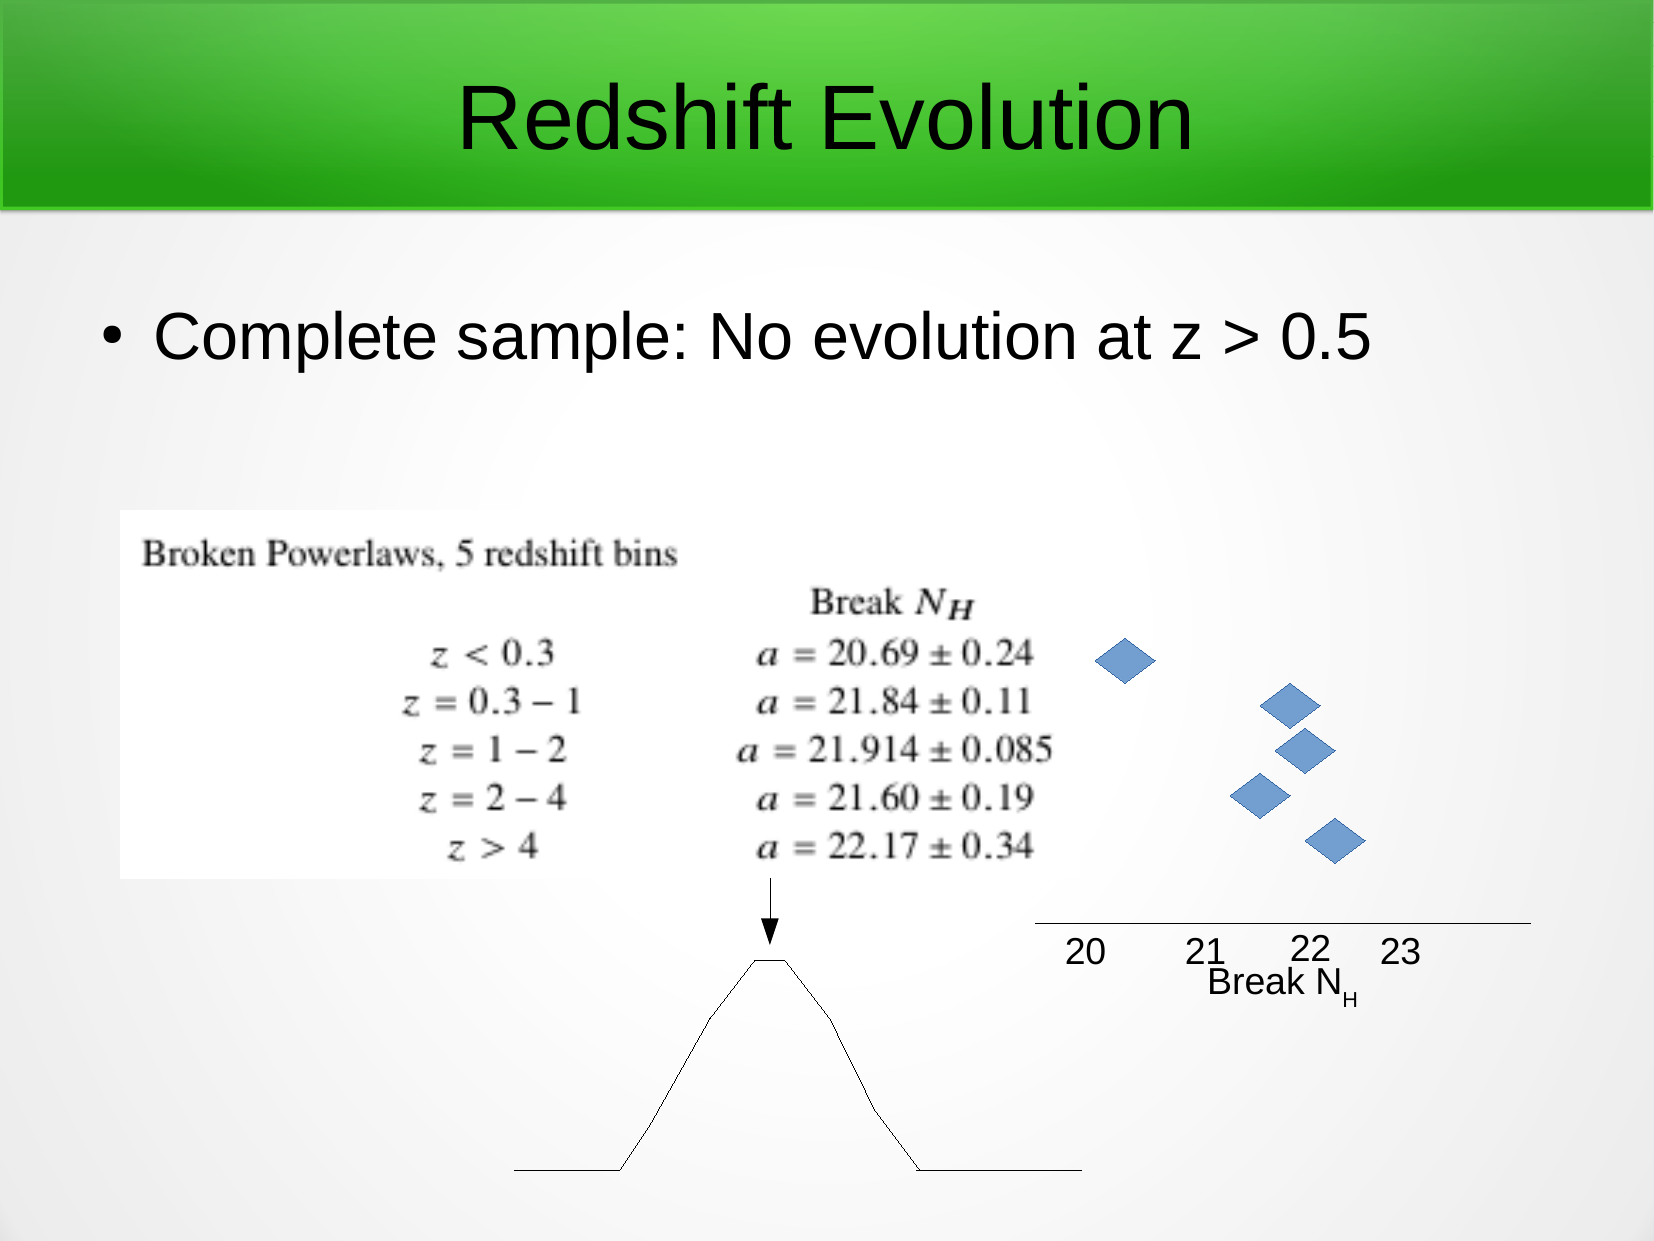

Redshift Evolution
# Complete sample: No evolution at z > 0.5
22
Break NH
20
21
23